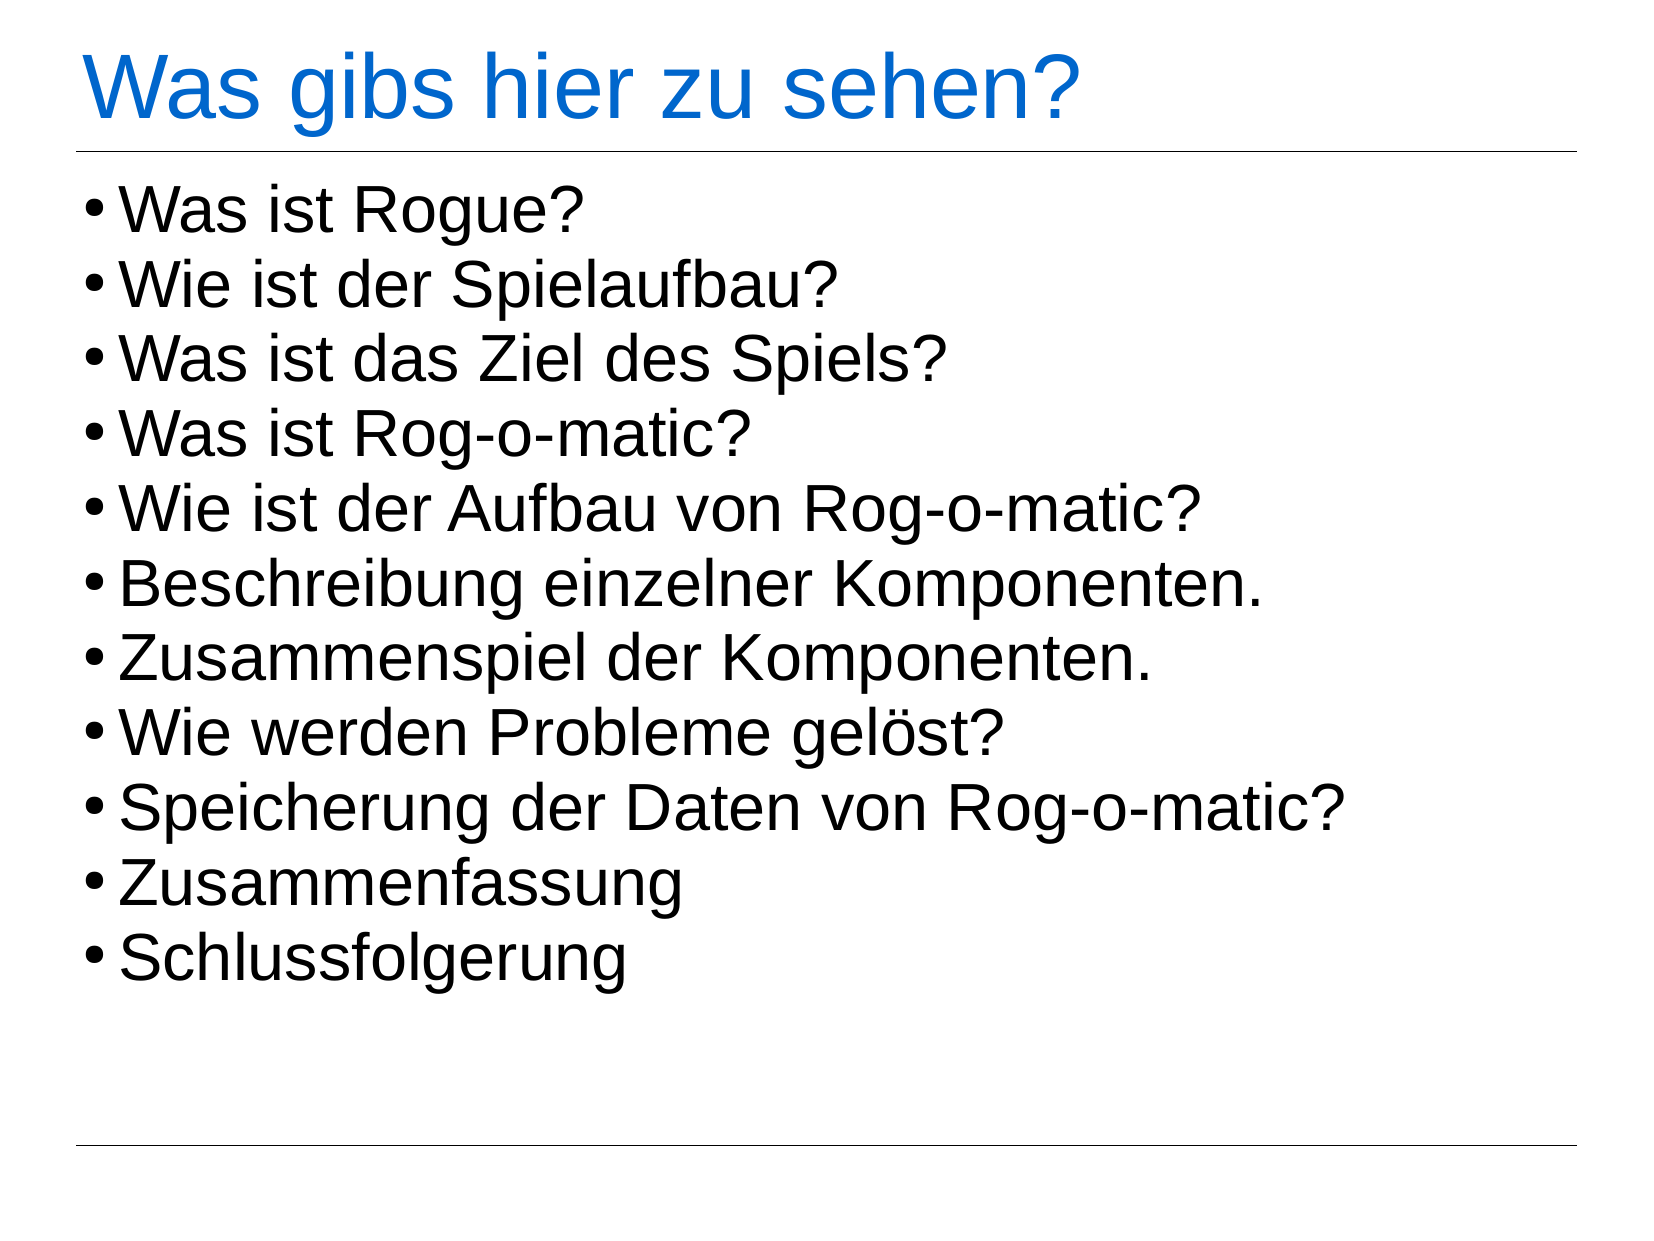

# Was gibs hier zu sehen?
Was ist Rogue?
Wie ist der Spielaufbau?
Was ist das Ziel des Spiels?
Was ist Rog-o-matic?
Wie ist der Aufbau von Rog-o-matic?
Beschreibung einzelner Komponenten.
Zusammenspiel der Komponenten.
Wie werden Probleme gelöst?
Speicherung der Daten von Rog-o-matic?
Zusammenfassung
Schlussfolgerung